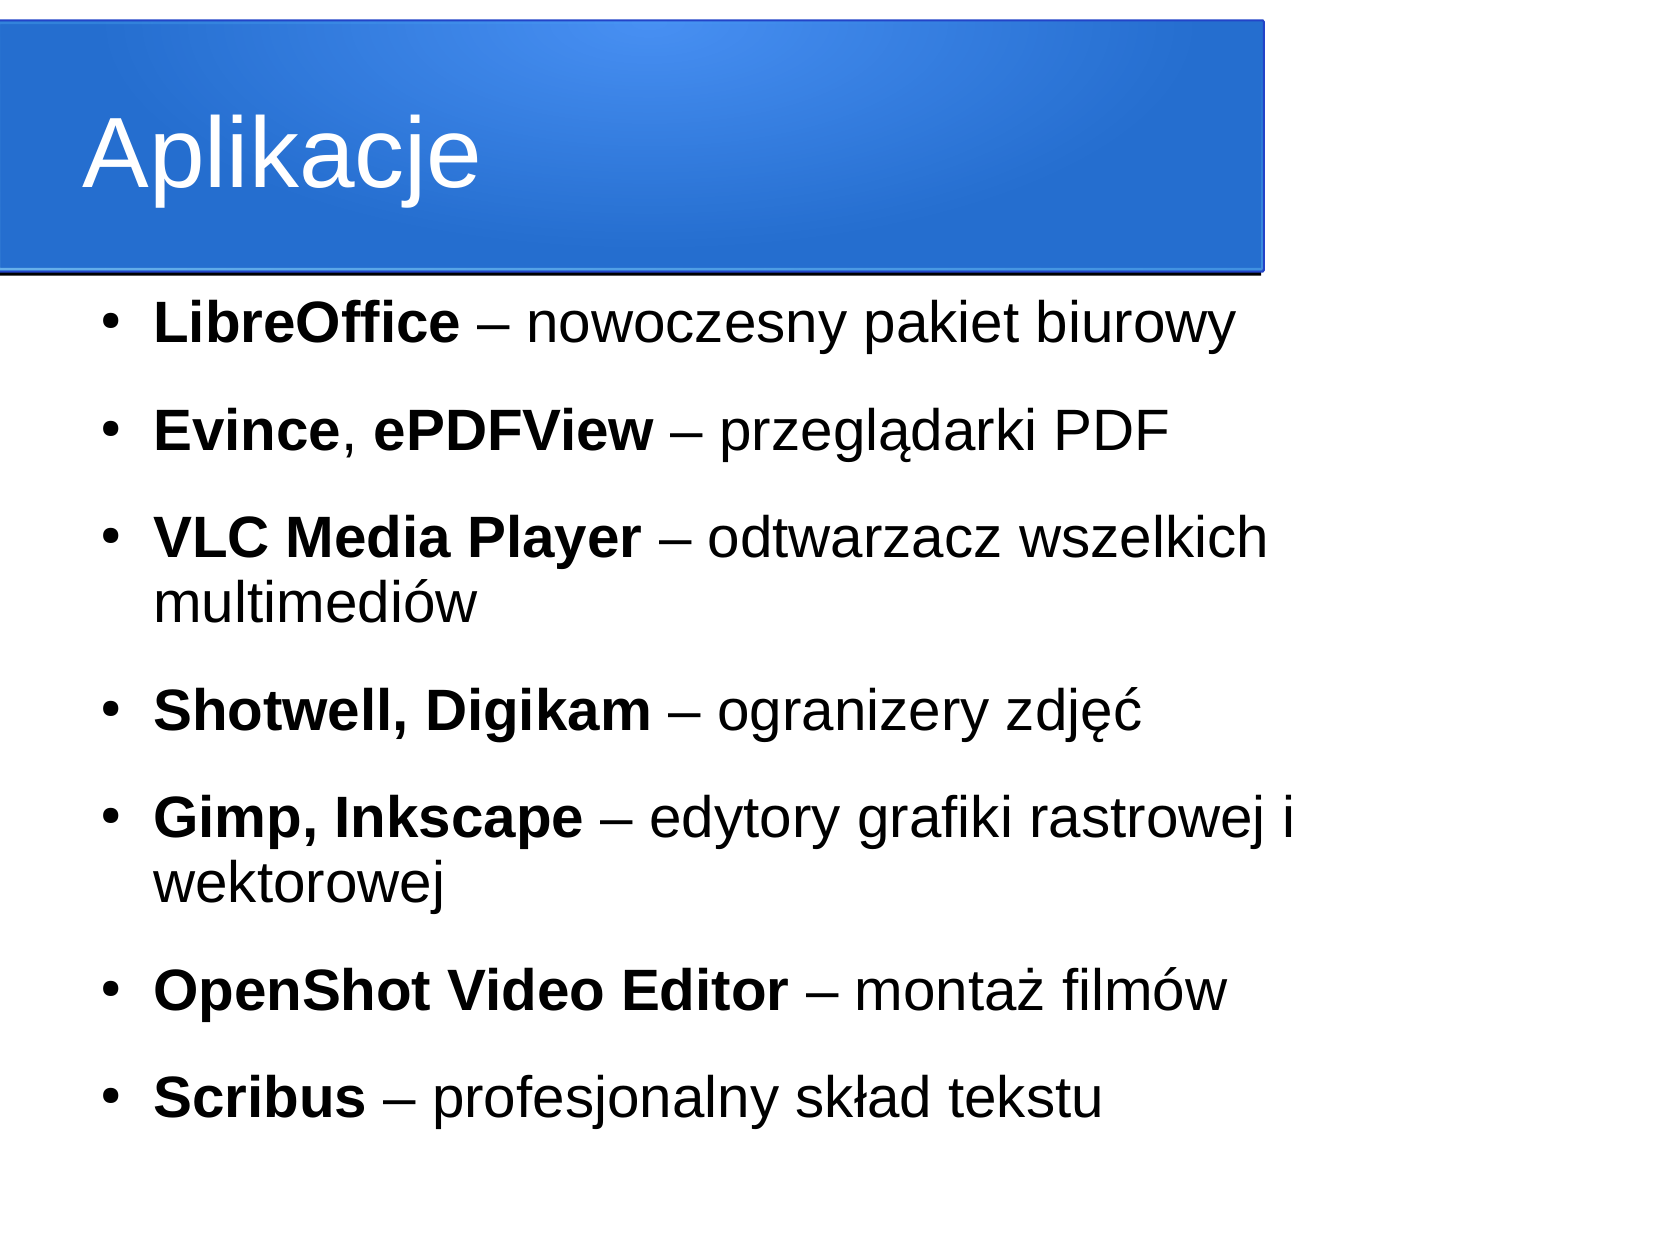

# Aplikacje
LibreOffice – nowoczesny pakiet biurowy
Evince, ePDFView – przeglądarki PDF
VLC Media Player – odtwarzacz wszelkich multimediów
Shotwell, Digikam – ogranizery zdjęć
Gimp, Inkscape – edytory grafiki rastrowej i wektorowej
OpenShot Video Editor – montaż filmów
Scribus – profesjonalny skład tekstu